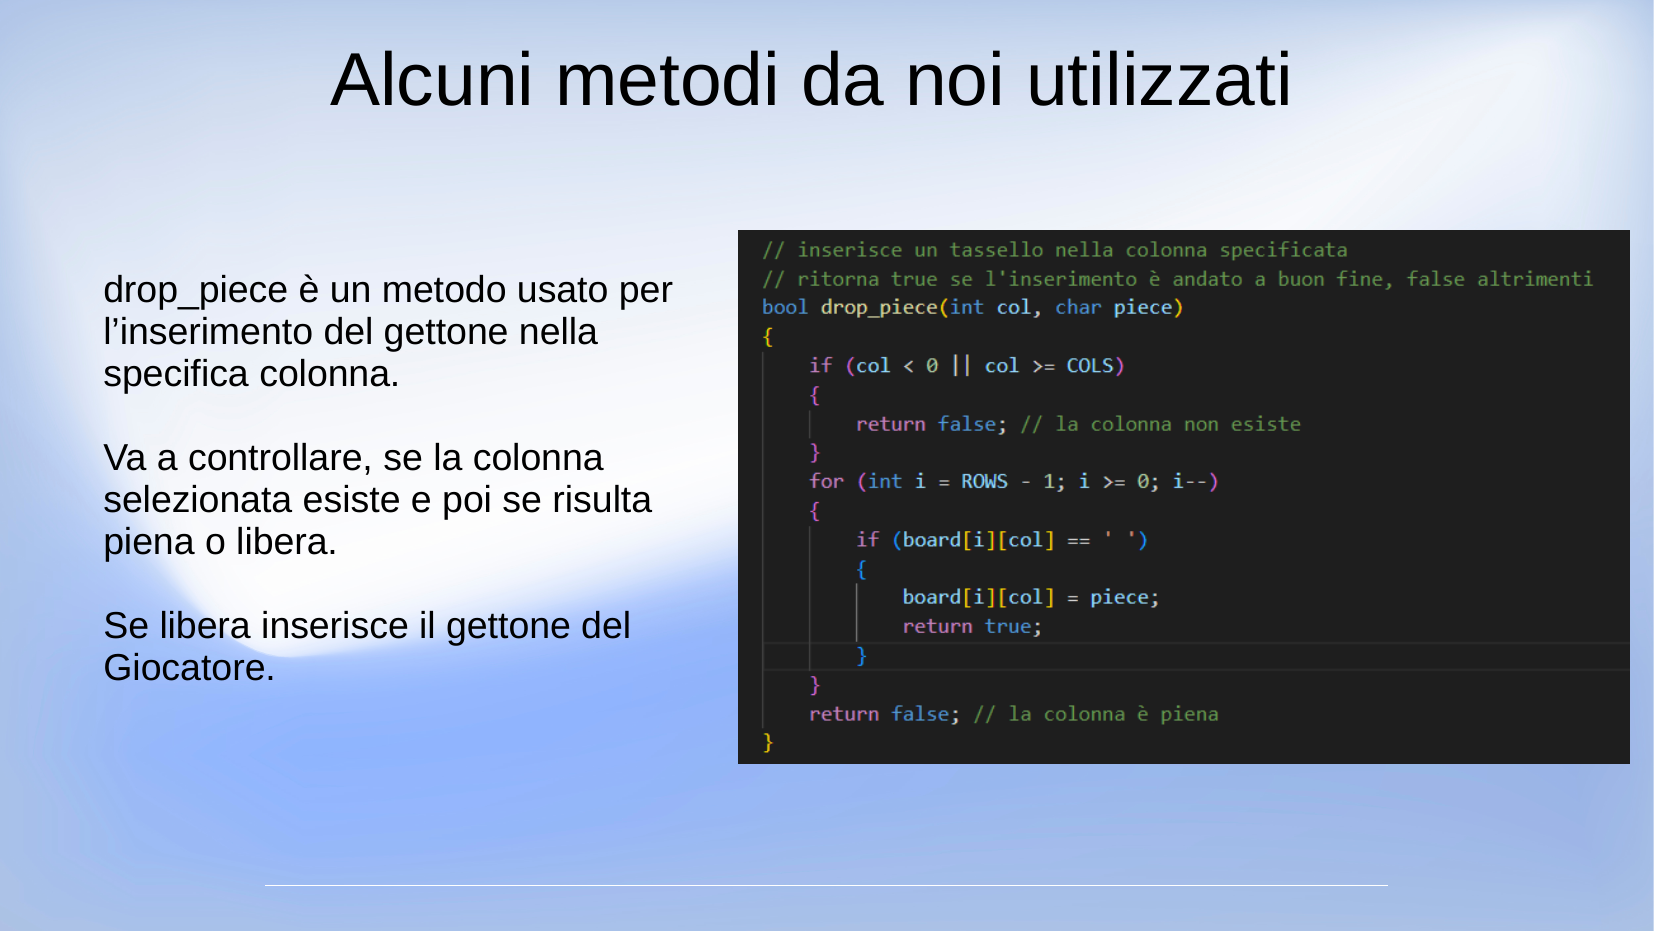

Alcuni metodi da noi utilizzati
drop_piece è un metodo usato per l’inserimento del gettone nella specifica colonna.
Va a controllare, se la colonna selezionata esiste e poi se risulta piena o libera.
Se libera inserisce il gettone del Giocatore.